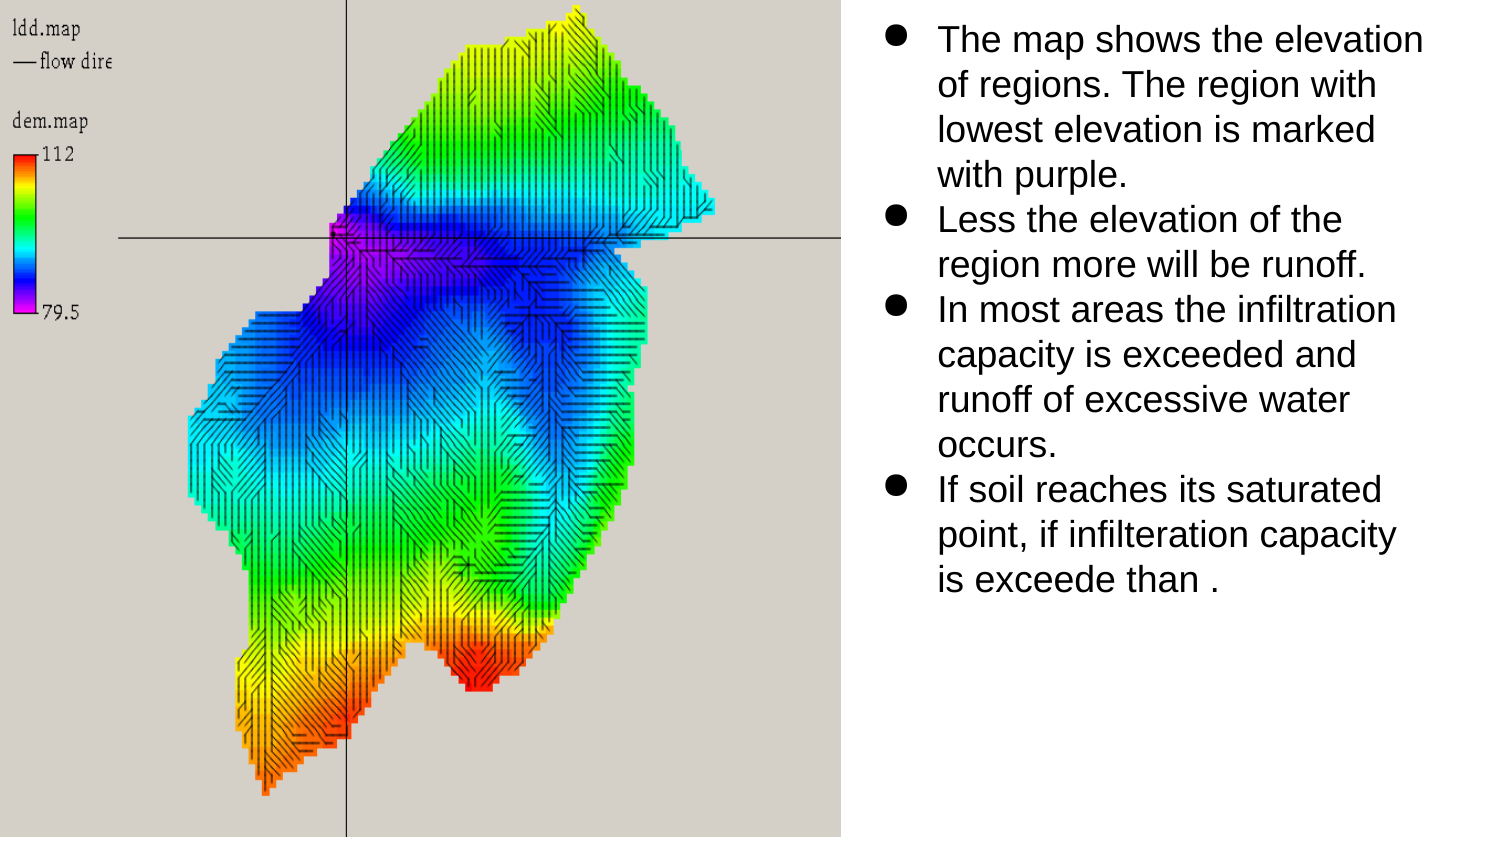

The map shows the elevation of regions. The region with lowest elevation is marked with purple.
Less the elevation of the region more will be runoff.
In most areas the infiltration capacity is exceeded and runoff of excessive water occurs.
If soil reaches its saturated point, if infilteration capacity is exceede than .
#